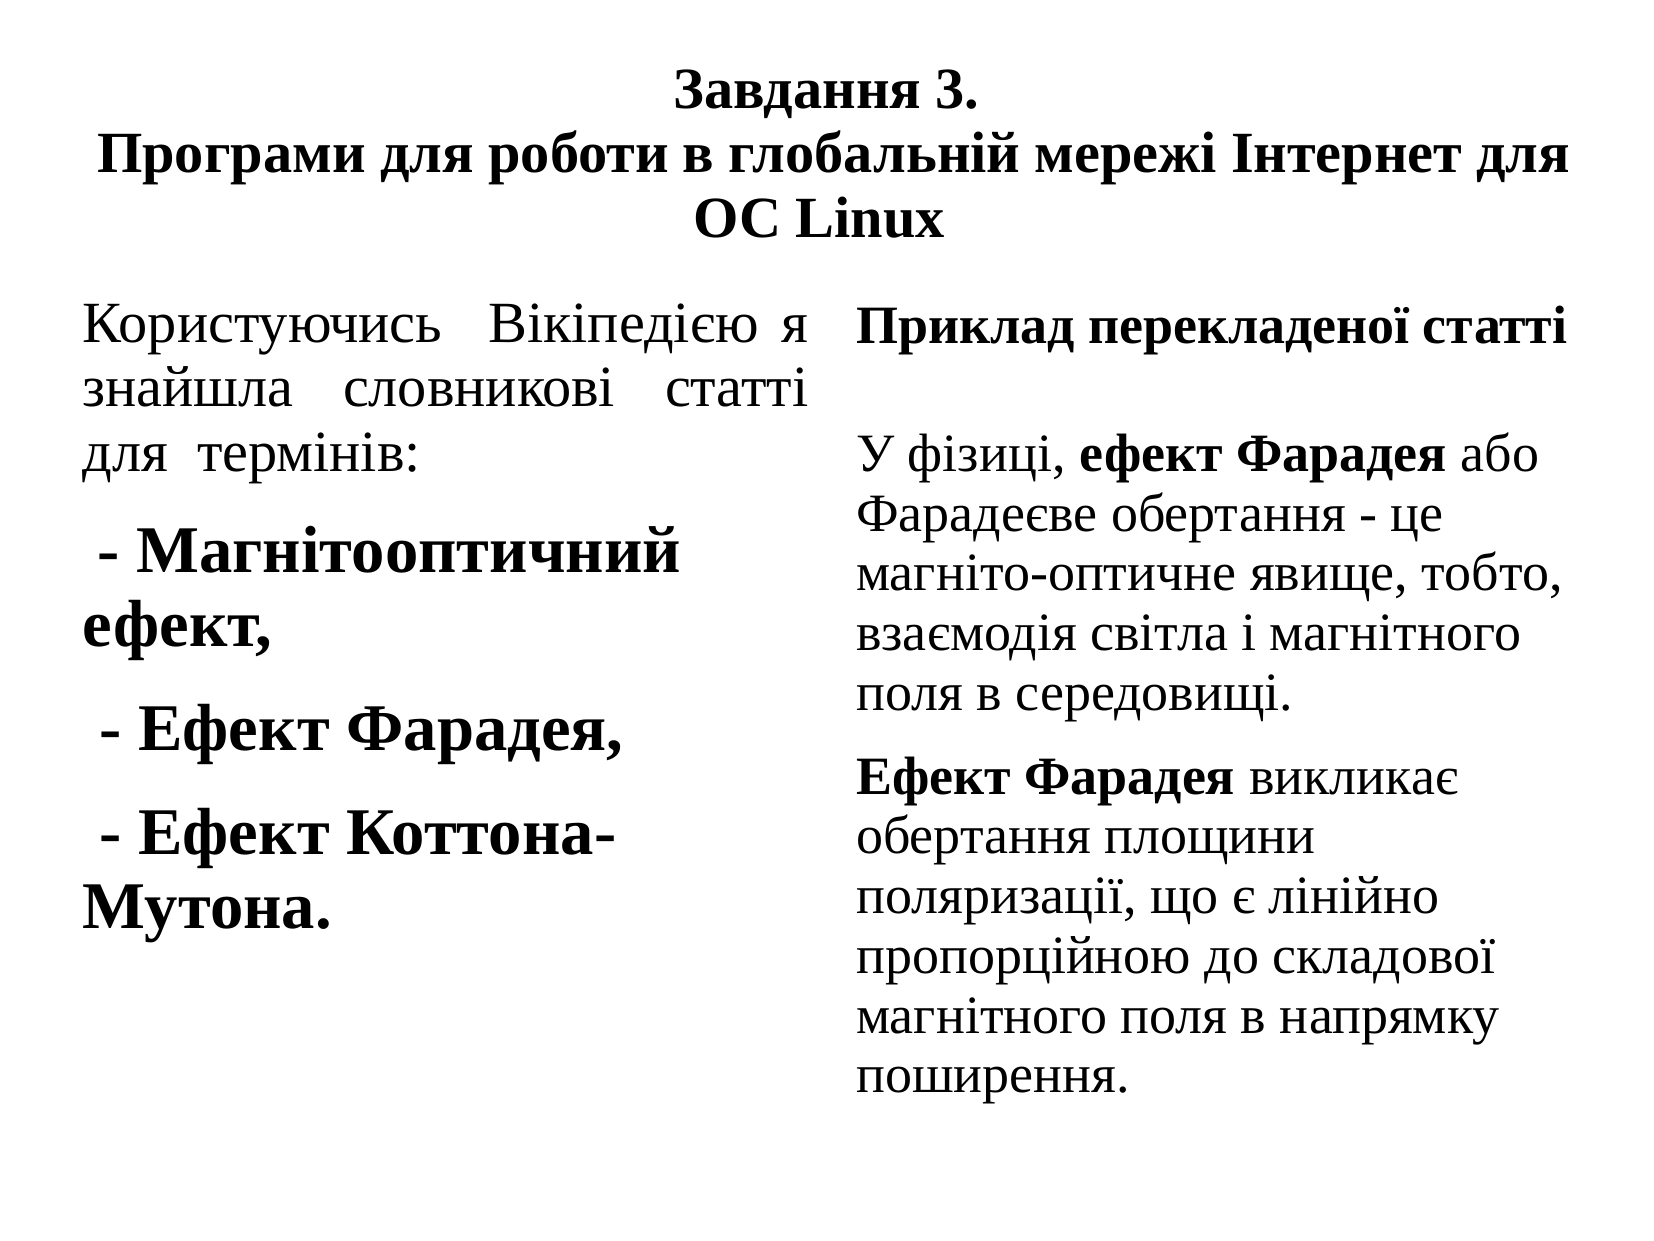

# Завдання 3. Програми для роботи в глобальній мережі Інтернет для ОС Linux
Користуючись Вікіпедією я знайшла словникові статті для термінів:
 - Магнітооптичний ефект,
 - Ефект Фарадея,
 - Ефект Коттона-Мутона.
Приклад перекладеної статті
У фізиці, ефект Фарадея або Фарадеєве обертання - це магніто-оптичне явище, тобто, взаємодія світла і магнітного поля в середовищі.
Ефект Фарадея викликає обертання площини поляризації, що є лінійно пропорційною до складової магнітного поля в напрямку поширення.